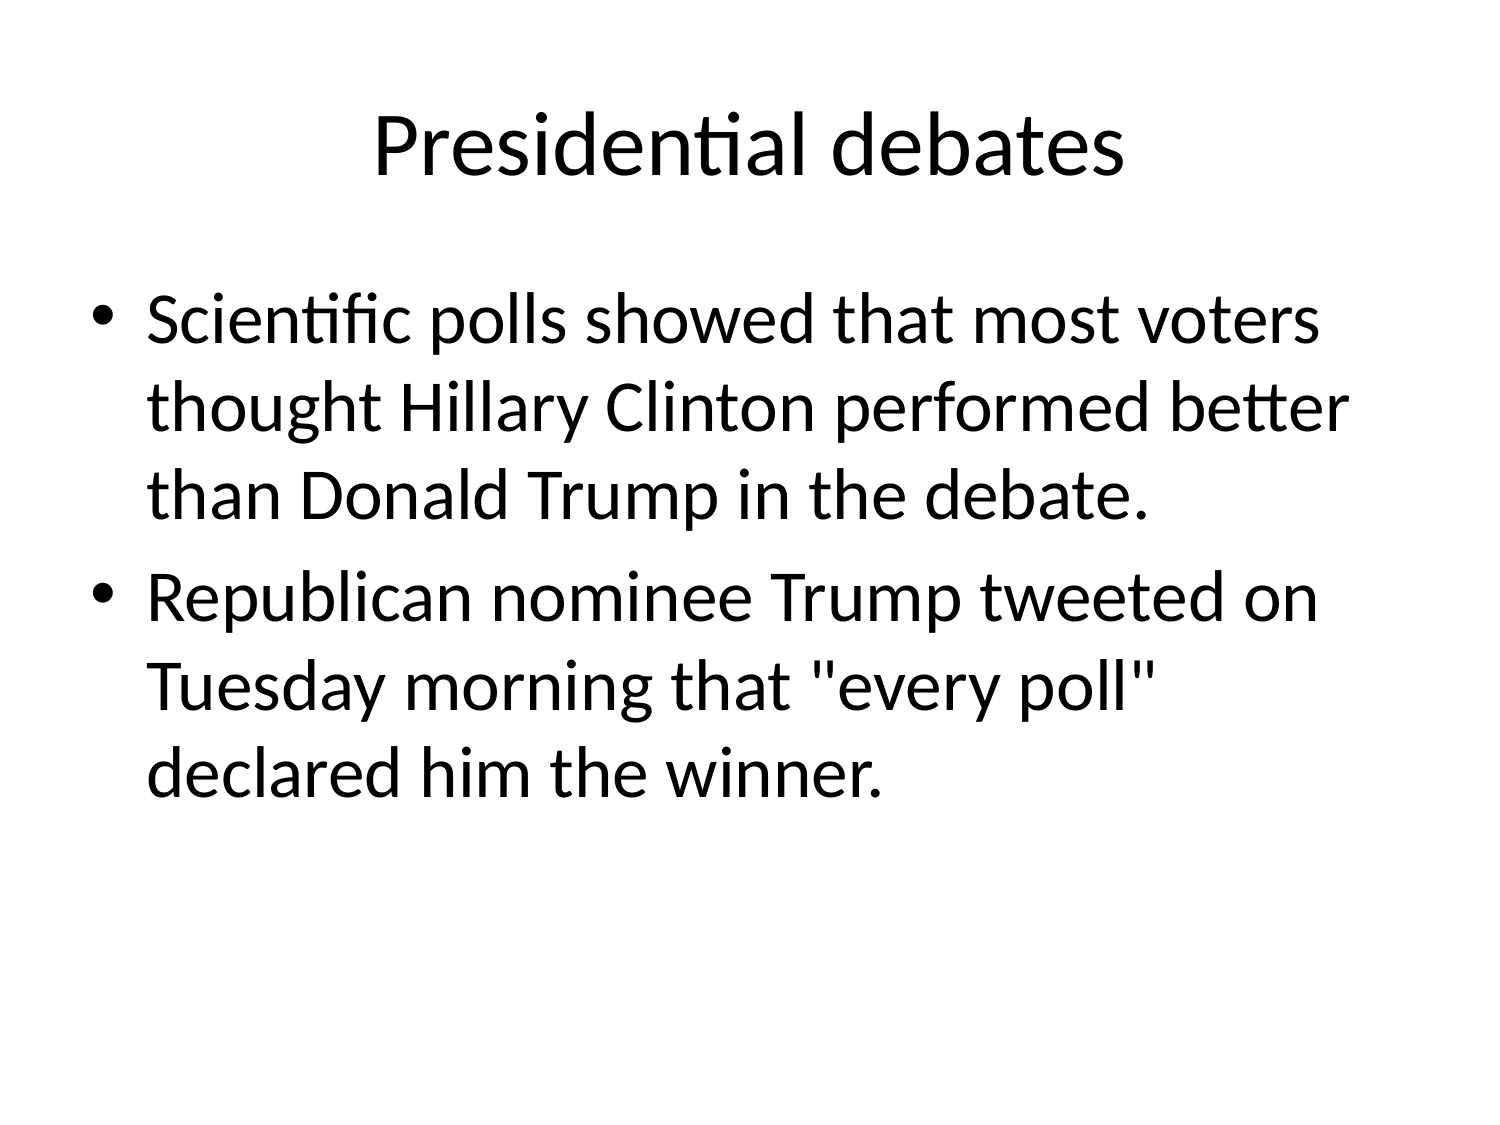

# Presidential debates
Scientific polls showed that most voters thought Hillary Clinton performed better than Donald Trump in the debate.
Republican nominee Trump tweeted on Tuesday morning that "every poll" declared him the winner.